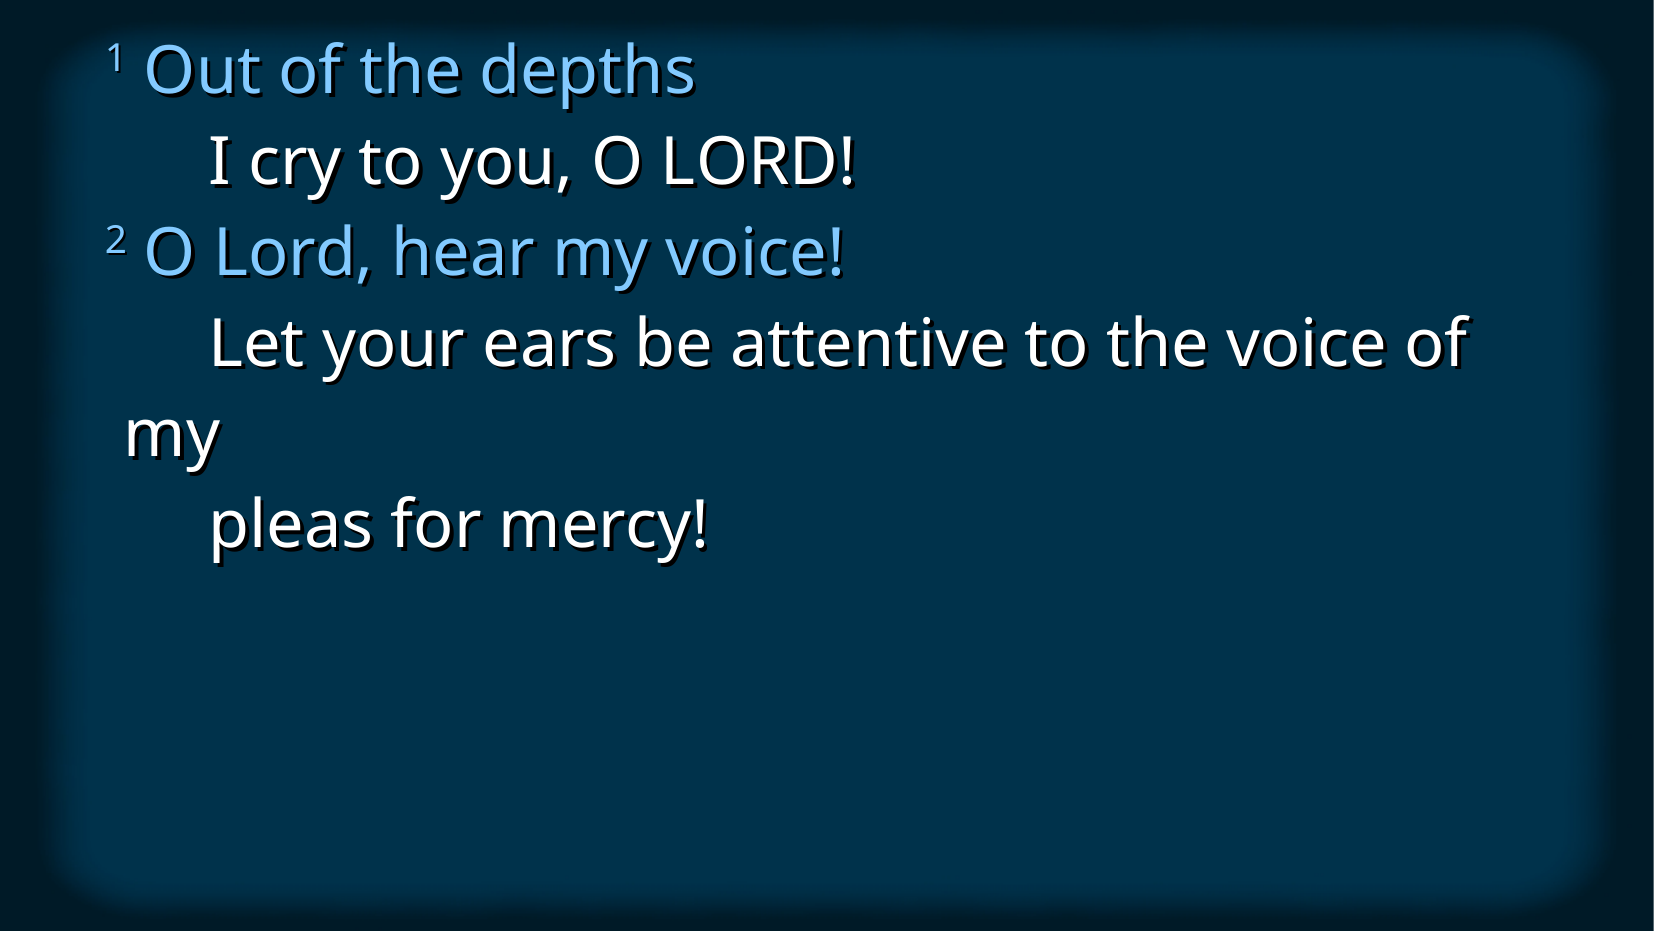

1 Out of the depths
 I cry to you, O LORD!
2 O Lord, hear my voice!
 Let your ears be attentive to the voice of my
 pleas for mercy!